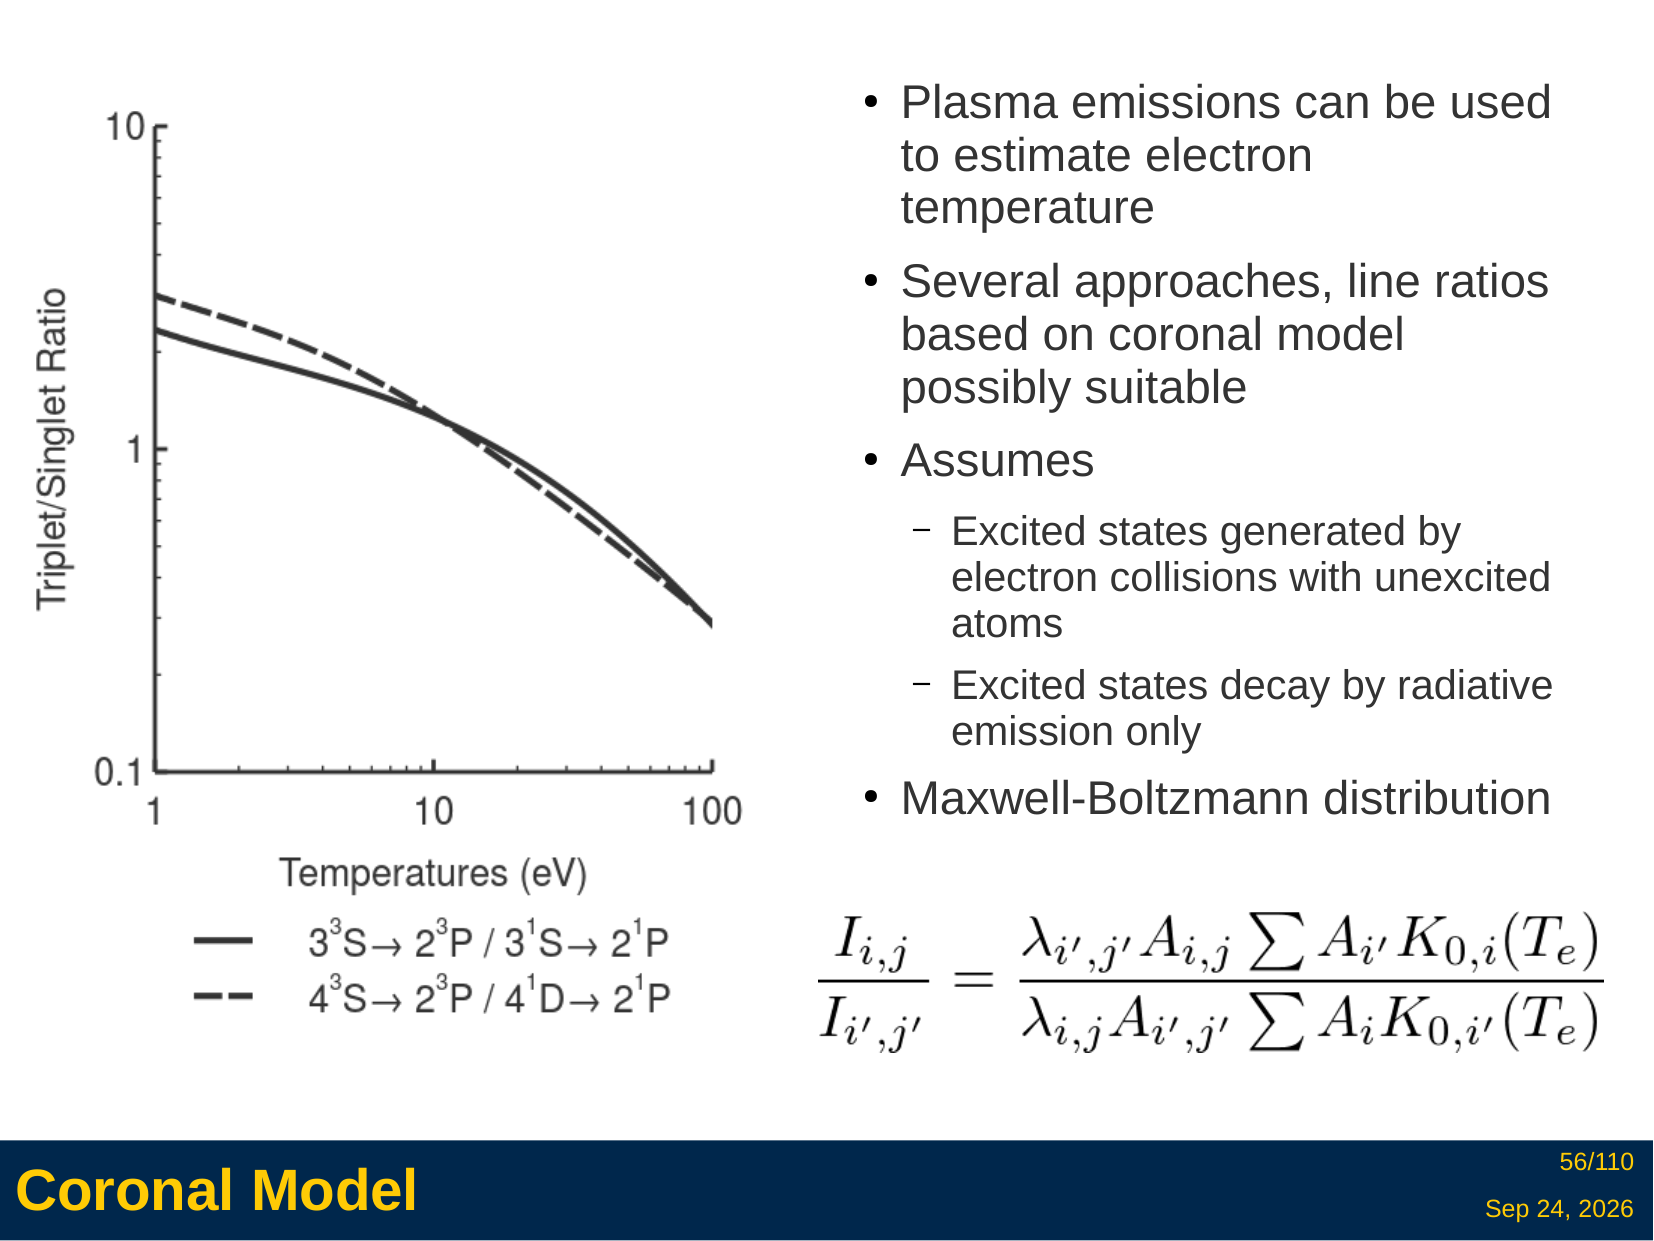

Plasma emissions can be used to estimate electron temperature
Several approaches, line ratios based on coronal model possibly suitable
Assumes
Excited states generated by electron collisions with unexcited atoms
Excited states decay by radiative emission only
Maxwell-Boltzmann distribution
# Coronal Model
56